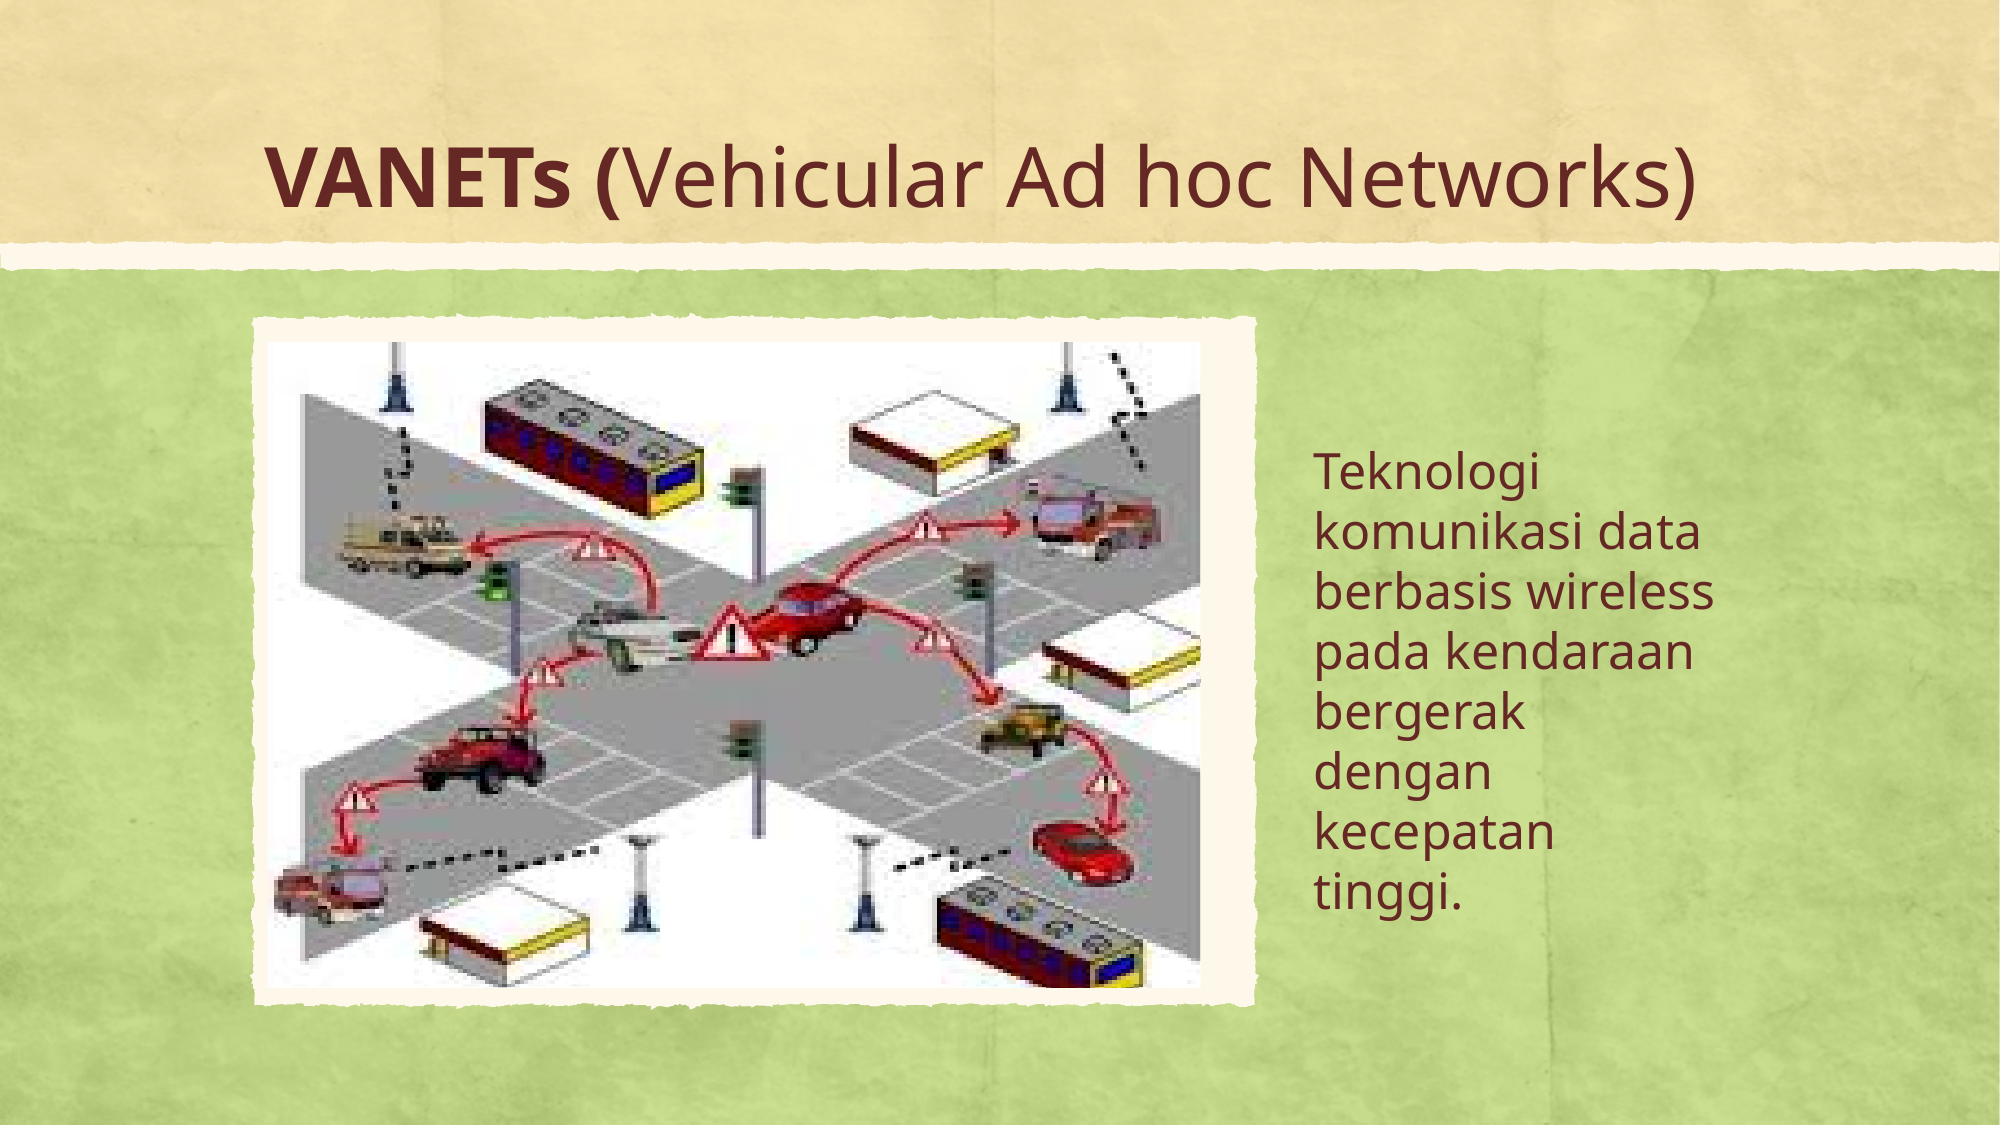

# VANETs (Vehicular Ad hoc Networks)
Teknologi komunikasi data berbasis wireless pada kendaraan bergerak dengan kecepatan tinggi.